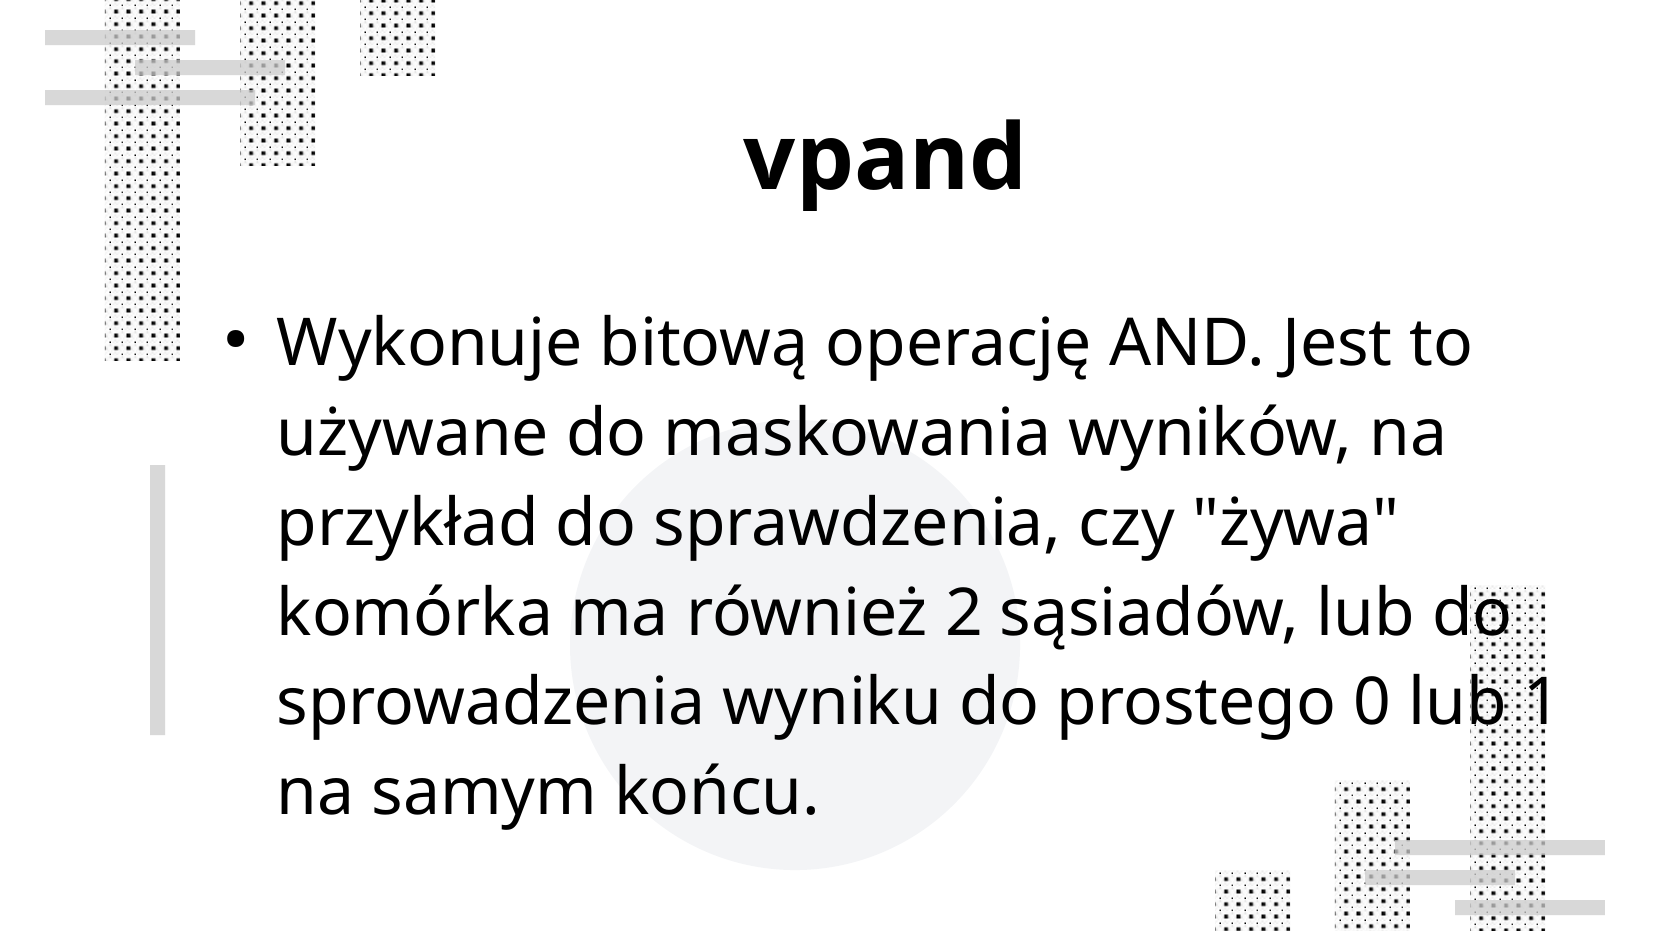

# vpand
Wykonuje bitową operację AND. Jest to używane do maskowania wyników, na przykład do sprawdzenia, czy "żywa" komórka ma również 2 sąsiadów, lub do sprowadzenia wyniku do prostego 0 lub 1 na samym końcu.